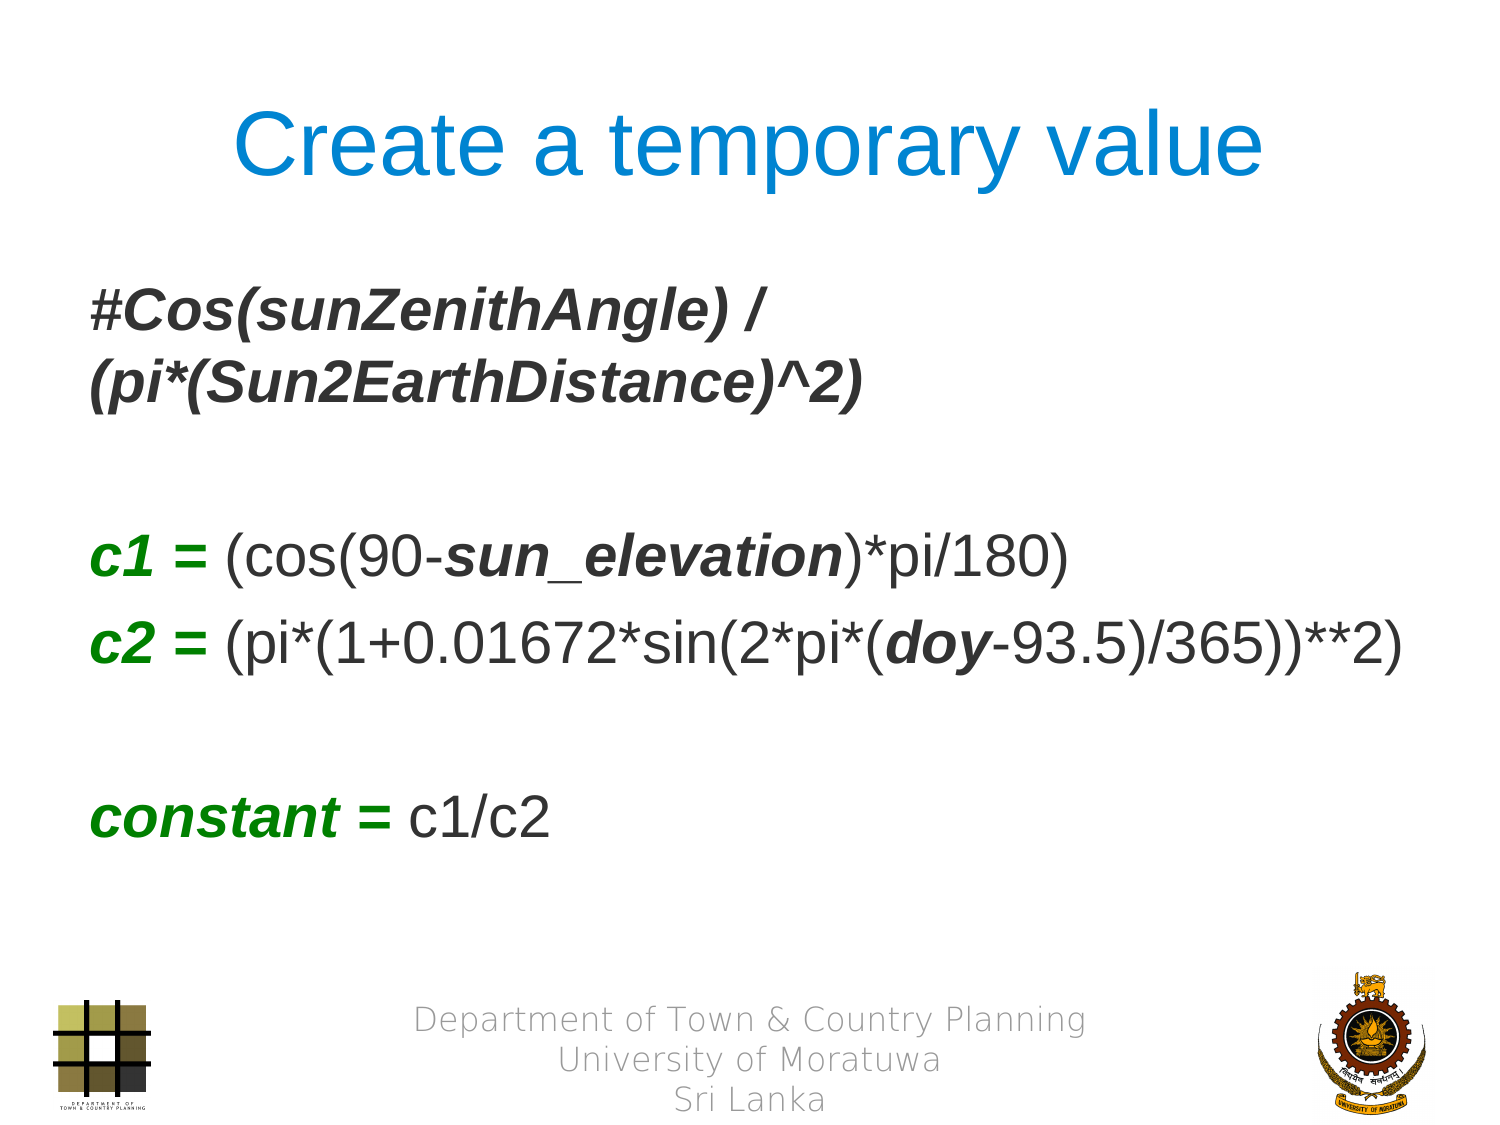

# Create a temporary value
#Cos(sunZenithAngle) / (pi*(Sun2EarthDistance)^2)
c1 = (cos(90-sun_elevation)*pi/180)
c2 = (pi*(1+0.01672*sin(2*pi*(doy-93.5)/365))**2)
constant = c1/c2